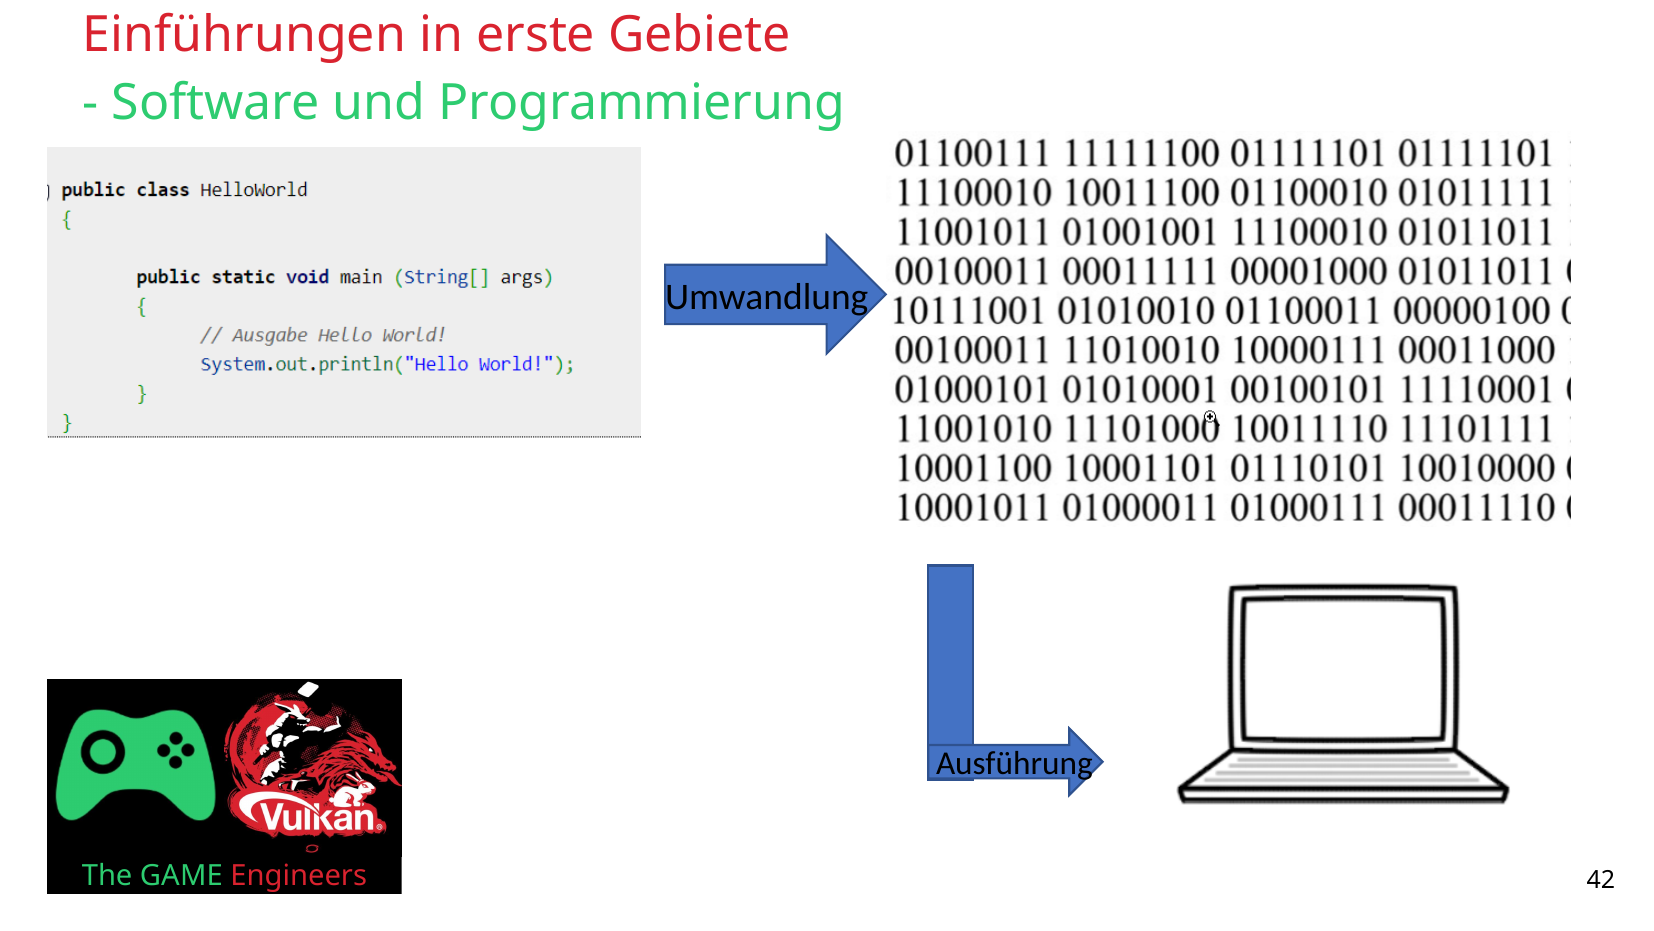

# Einführungen in erste Gebiete - Software und Programmierung
Umwandlung
Ausführung